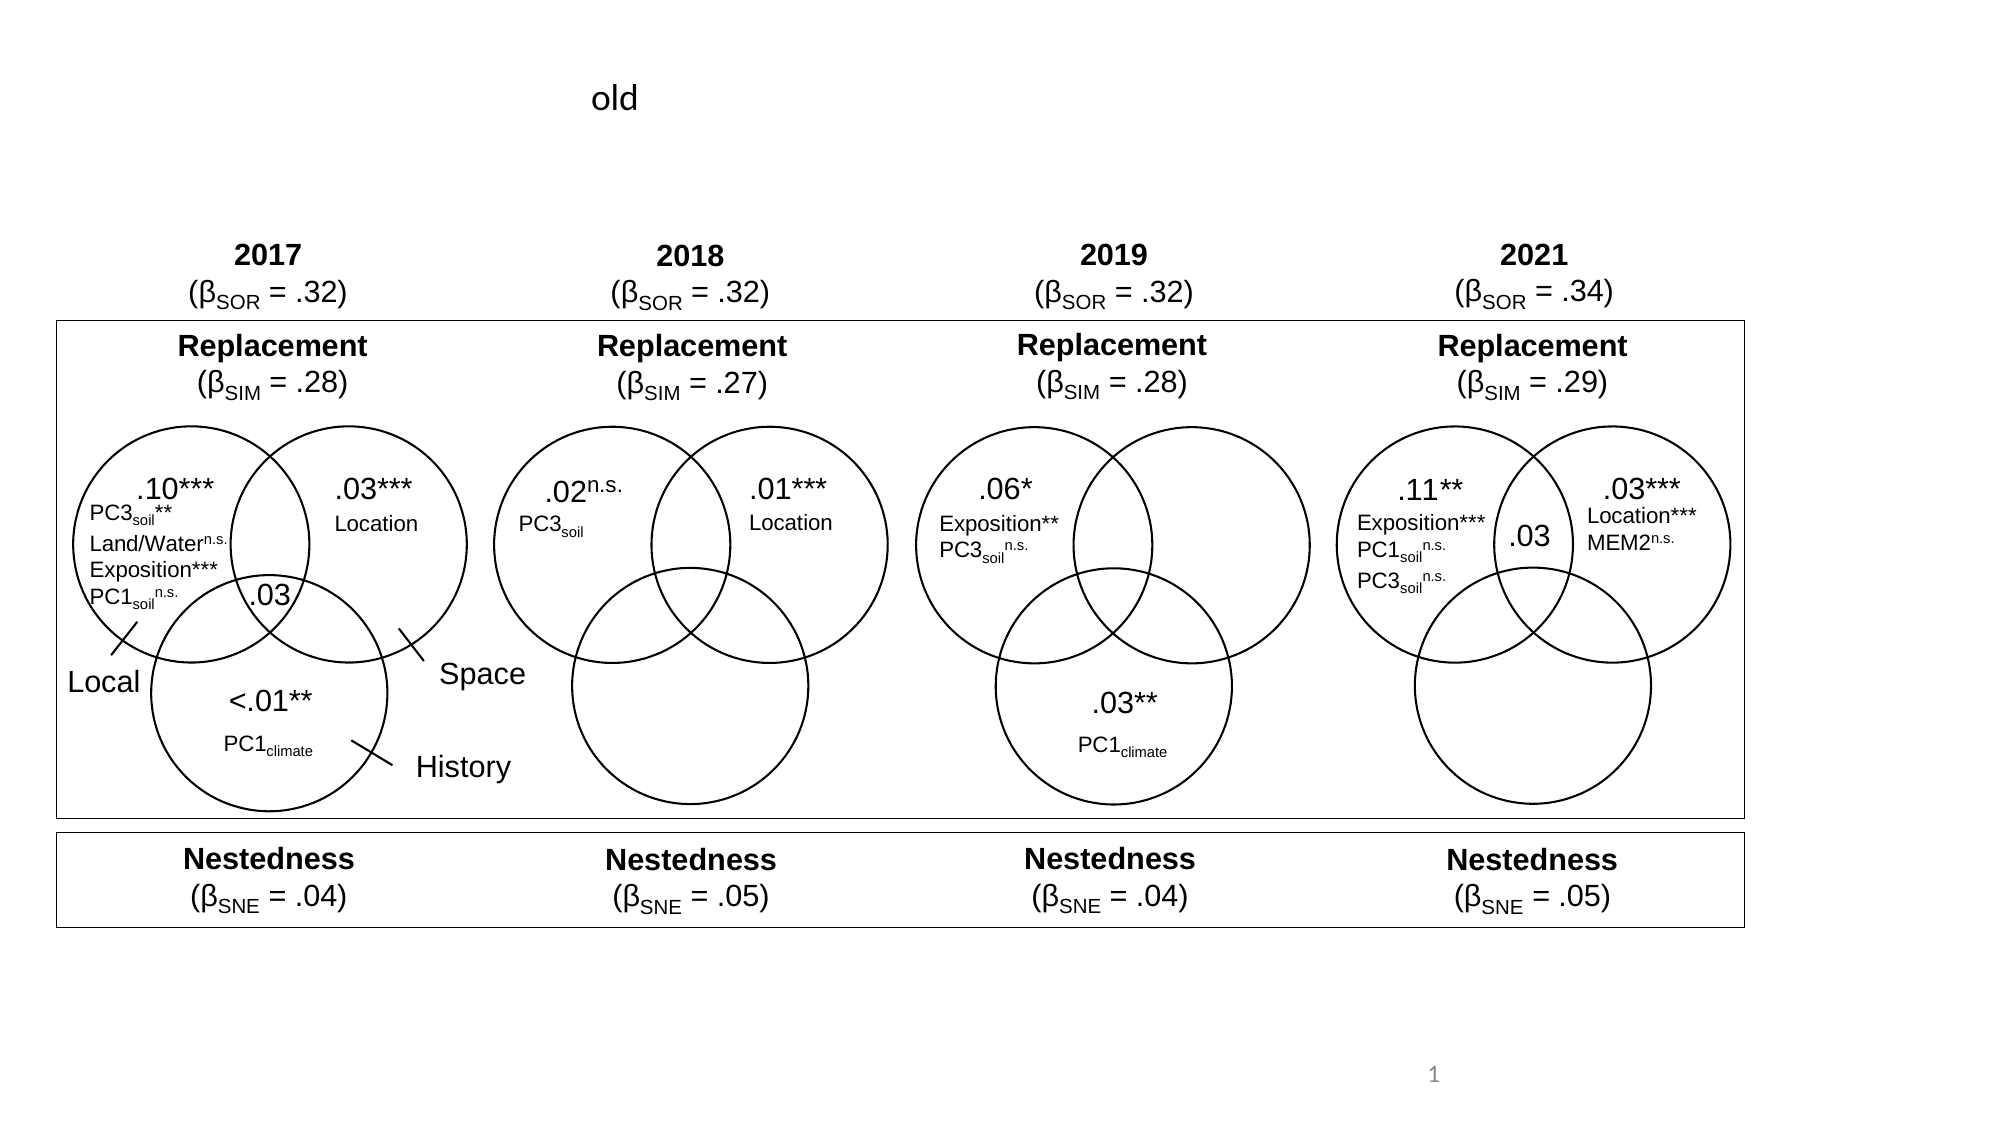

old
2021
(βSOR = .34)
2017
(βSOR = .32)
2019
(βSOR = .32)
2018
(βSOR = .32)
Replacement
(βSIM = .28)
Replacement
(βSIM = .28)
Replacement
(βSIM = .29)
Replacement
(βSIM = .27)
.10***
.03***
PC3soil**
Land/Watern.s.
Exposition***
PC1soiln.s.
Location
.03
<.01**
PC1climate
.03***
.11**
Location***
MEM2n.s.
Exposition***
PC1soiln.s.
PC3soiln.s.
.03
.01***
Location
.06*
Exposition**
PC3soiln.s.
.03**
PC1climate
.02n.s.
PC3soil
Local
Space
History
Nestedness
(βSNE = .04)
Nestedness
(βSNE = .04)
Nestedness
(βSNE = .05)
Nestedness
(βSNE = .05)